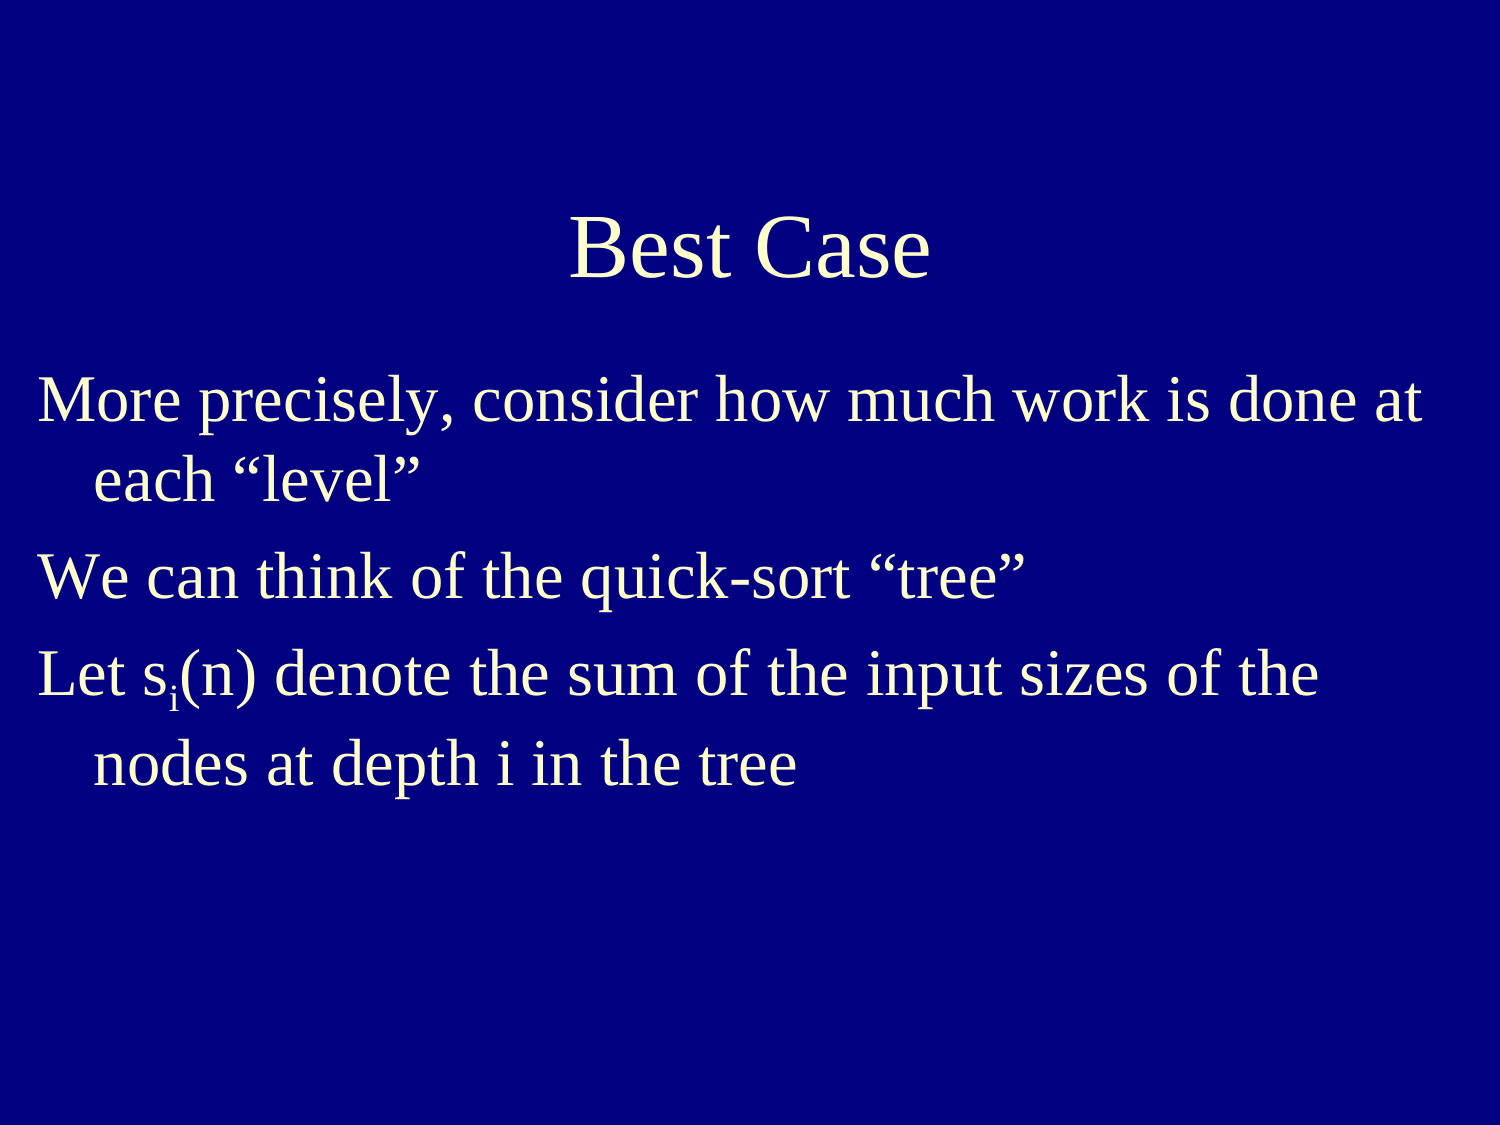

# Best Case
More precisely, consider how much work is done at each “level”
We can think of the quick-sort “tree”
Let si(n) denote the sum of the input sizes of the nodes at depth i in the tree